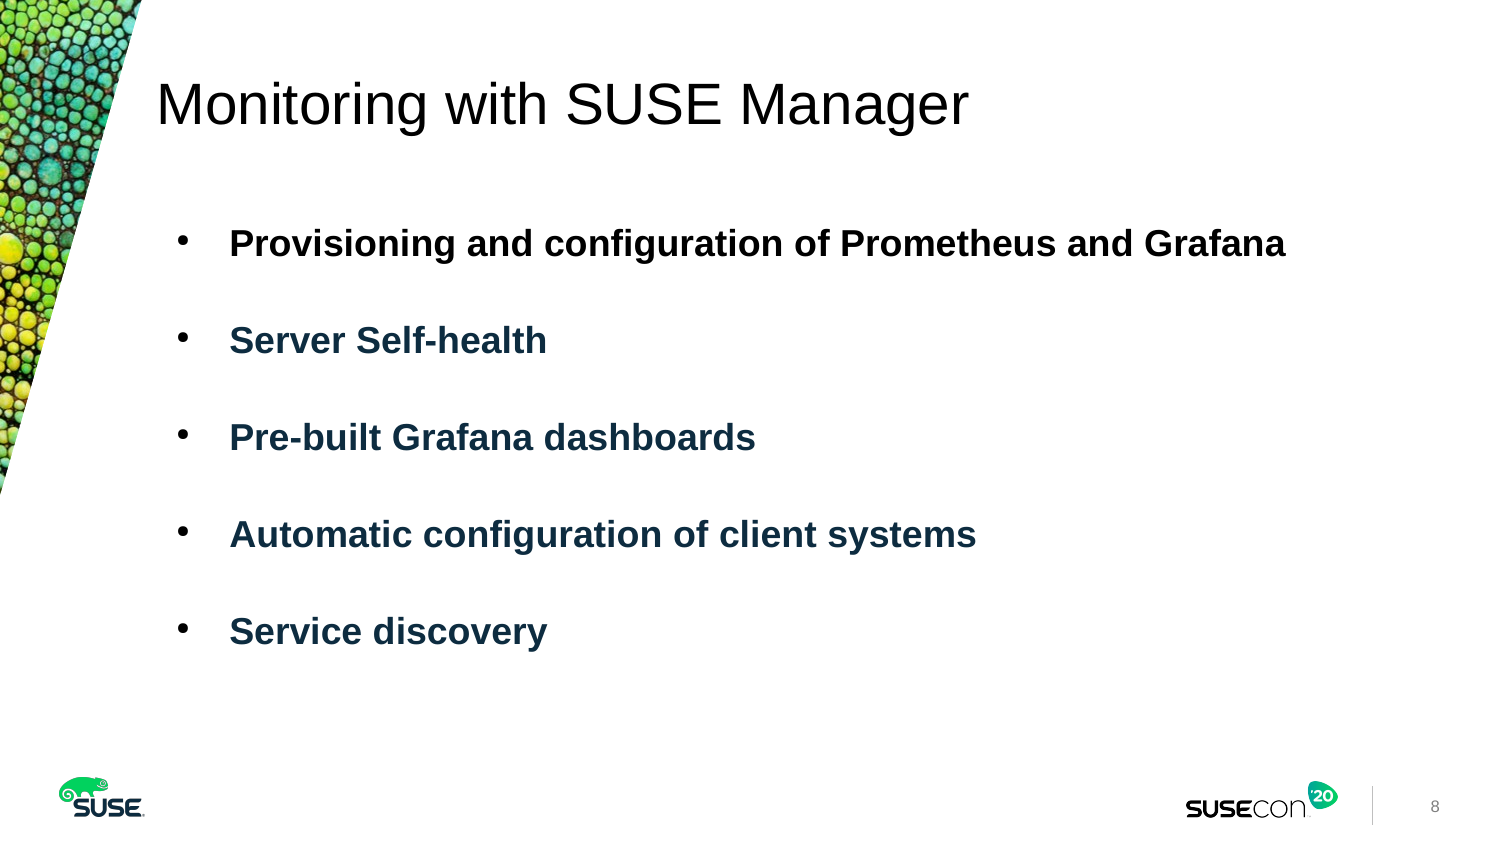

# Monitoring with SUSE Manager
Provisioning and configuration of Prometheus and Grafana
Server Self-health
Pre-built Grafana dashboards
Automatic configuration of client systems
Service discovery